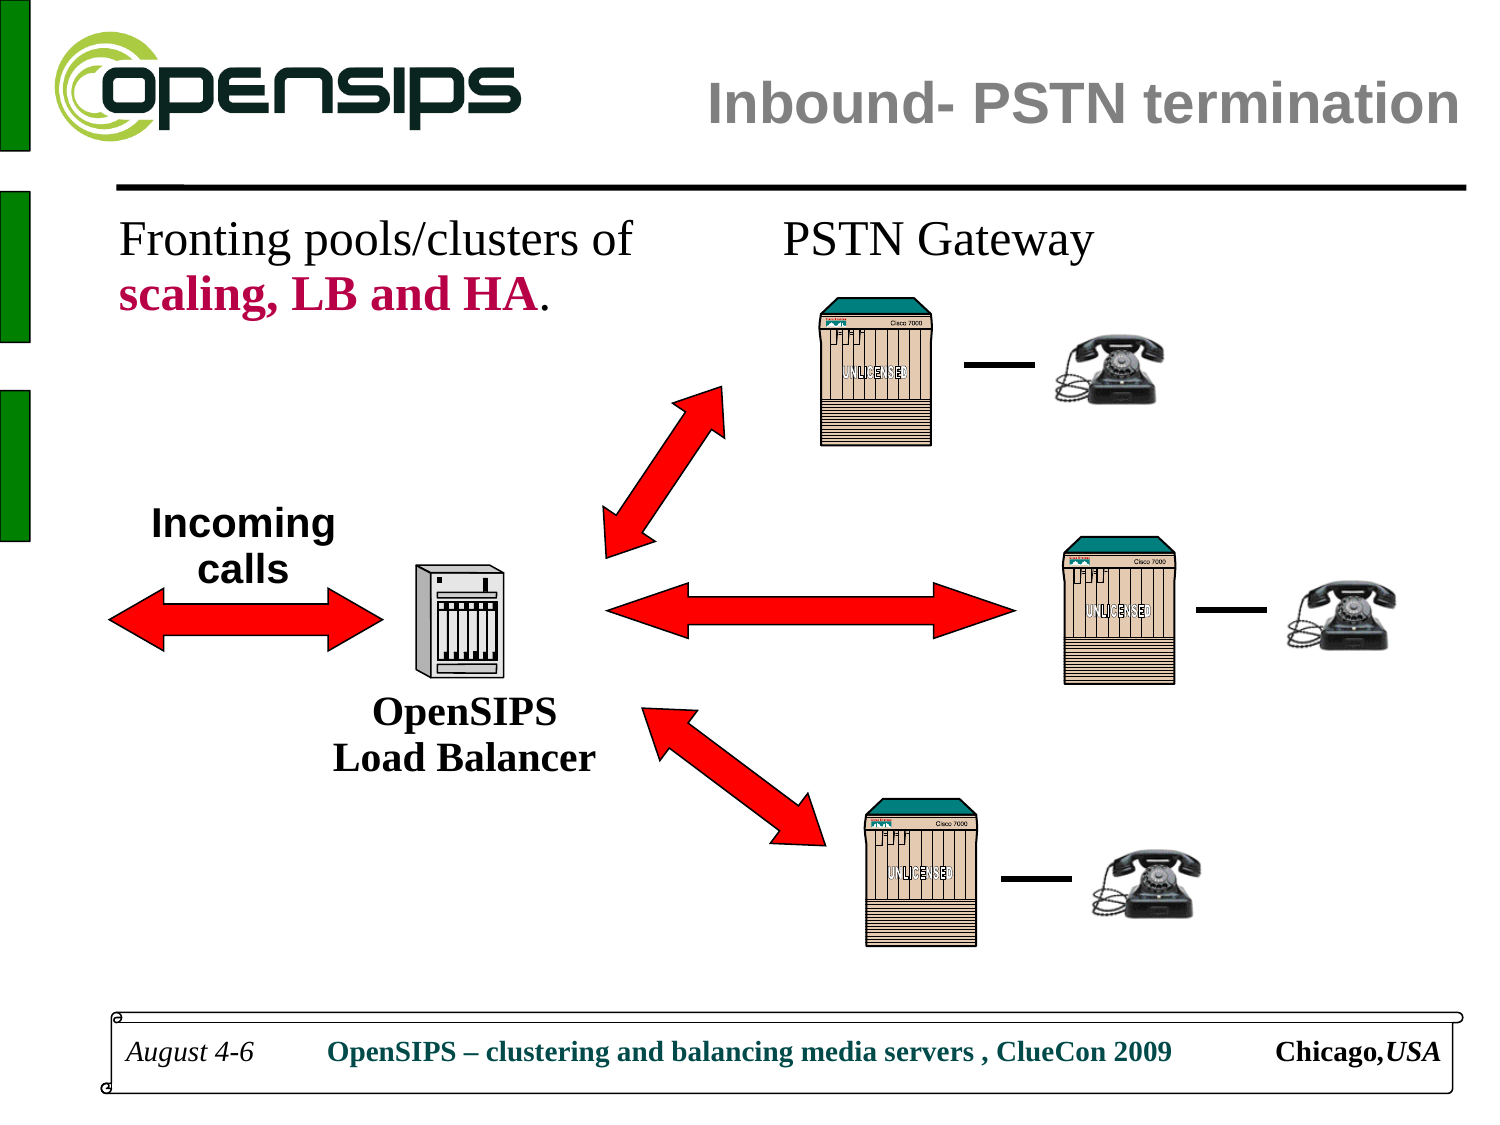

# Inbound- PSTN termination
Fronting pools/clusters of
scaling, LB and HA.
PSTN Gateway
Incoming
calls
OpenSIPS
Load Balancer